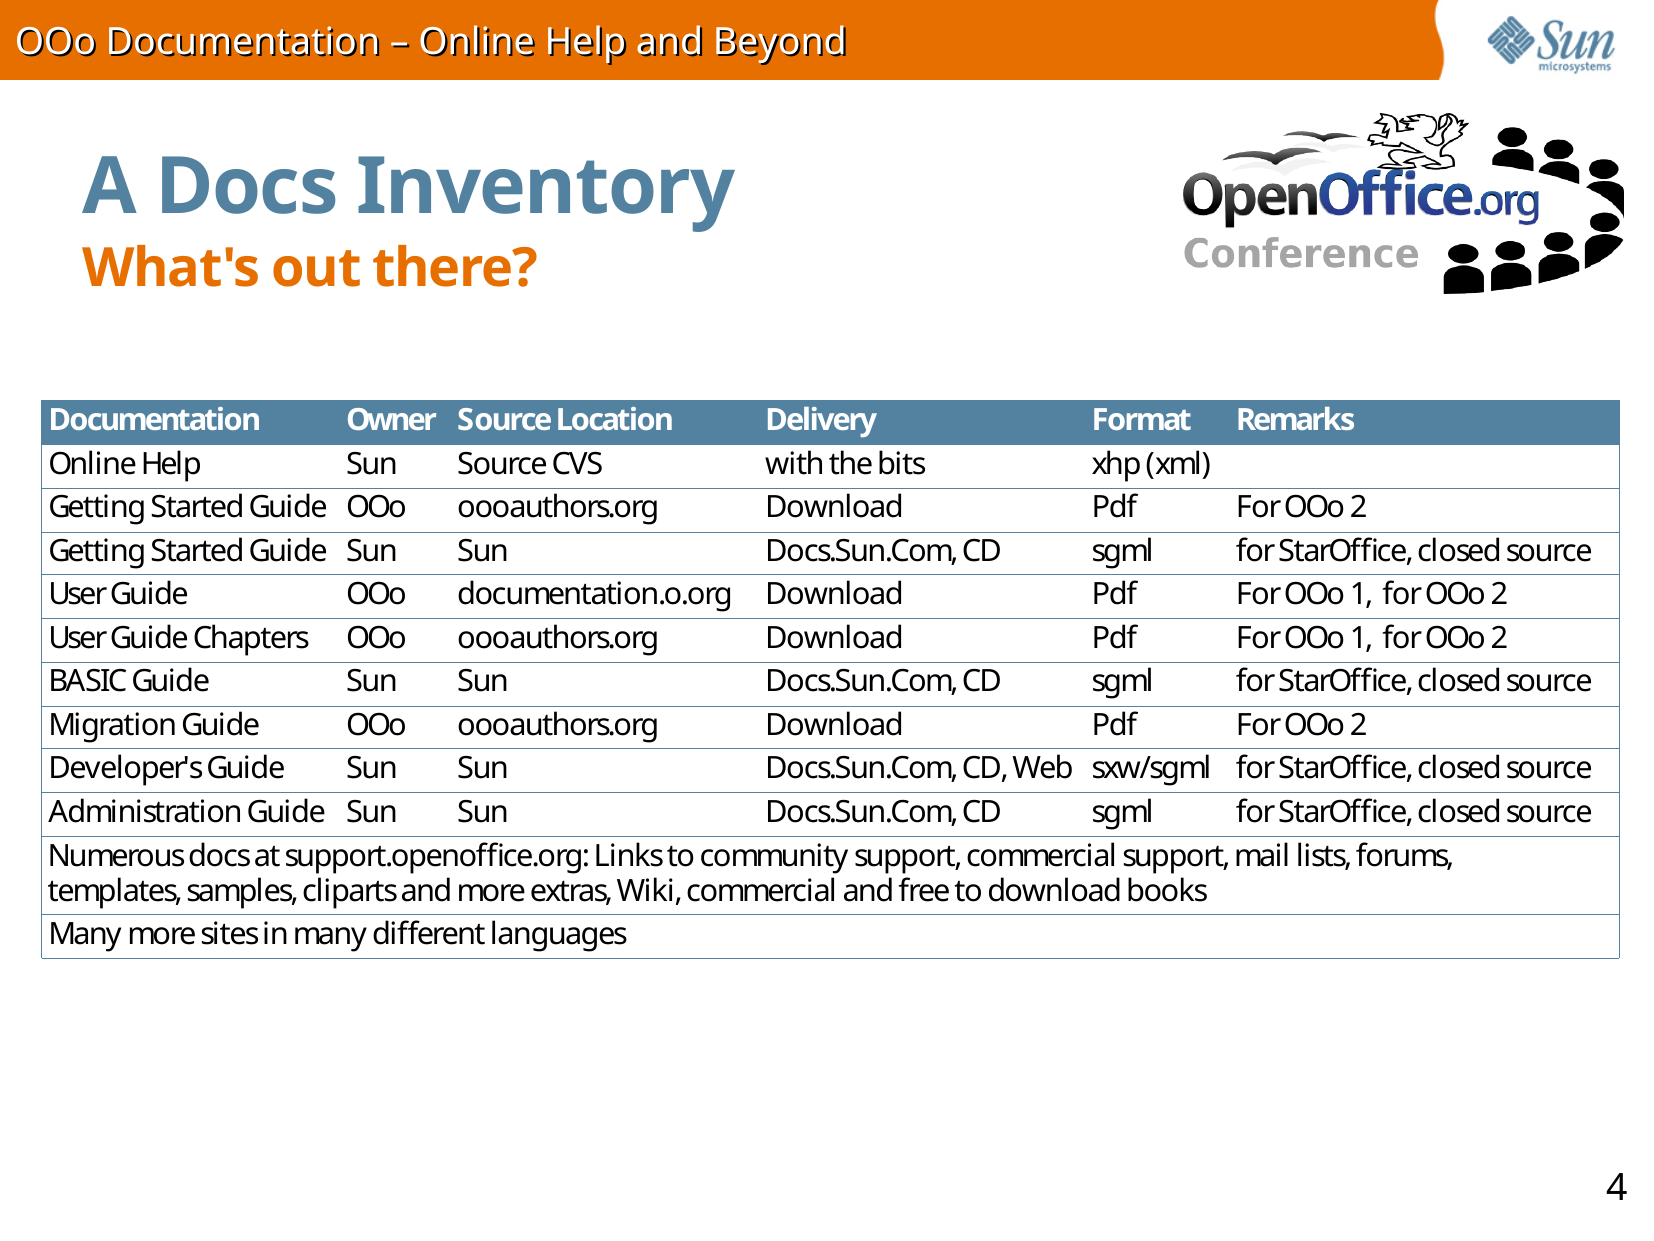

# A Docs Inventory What's out there?